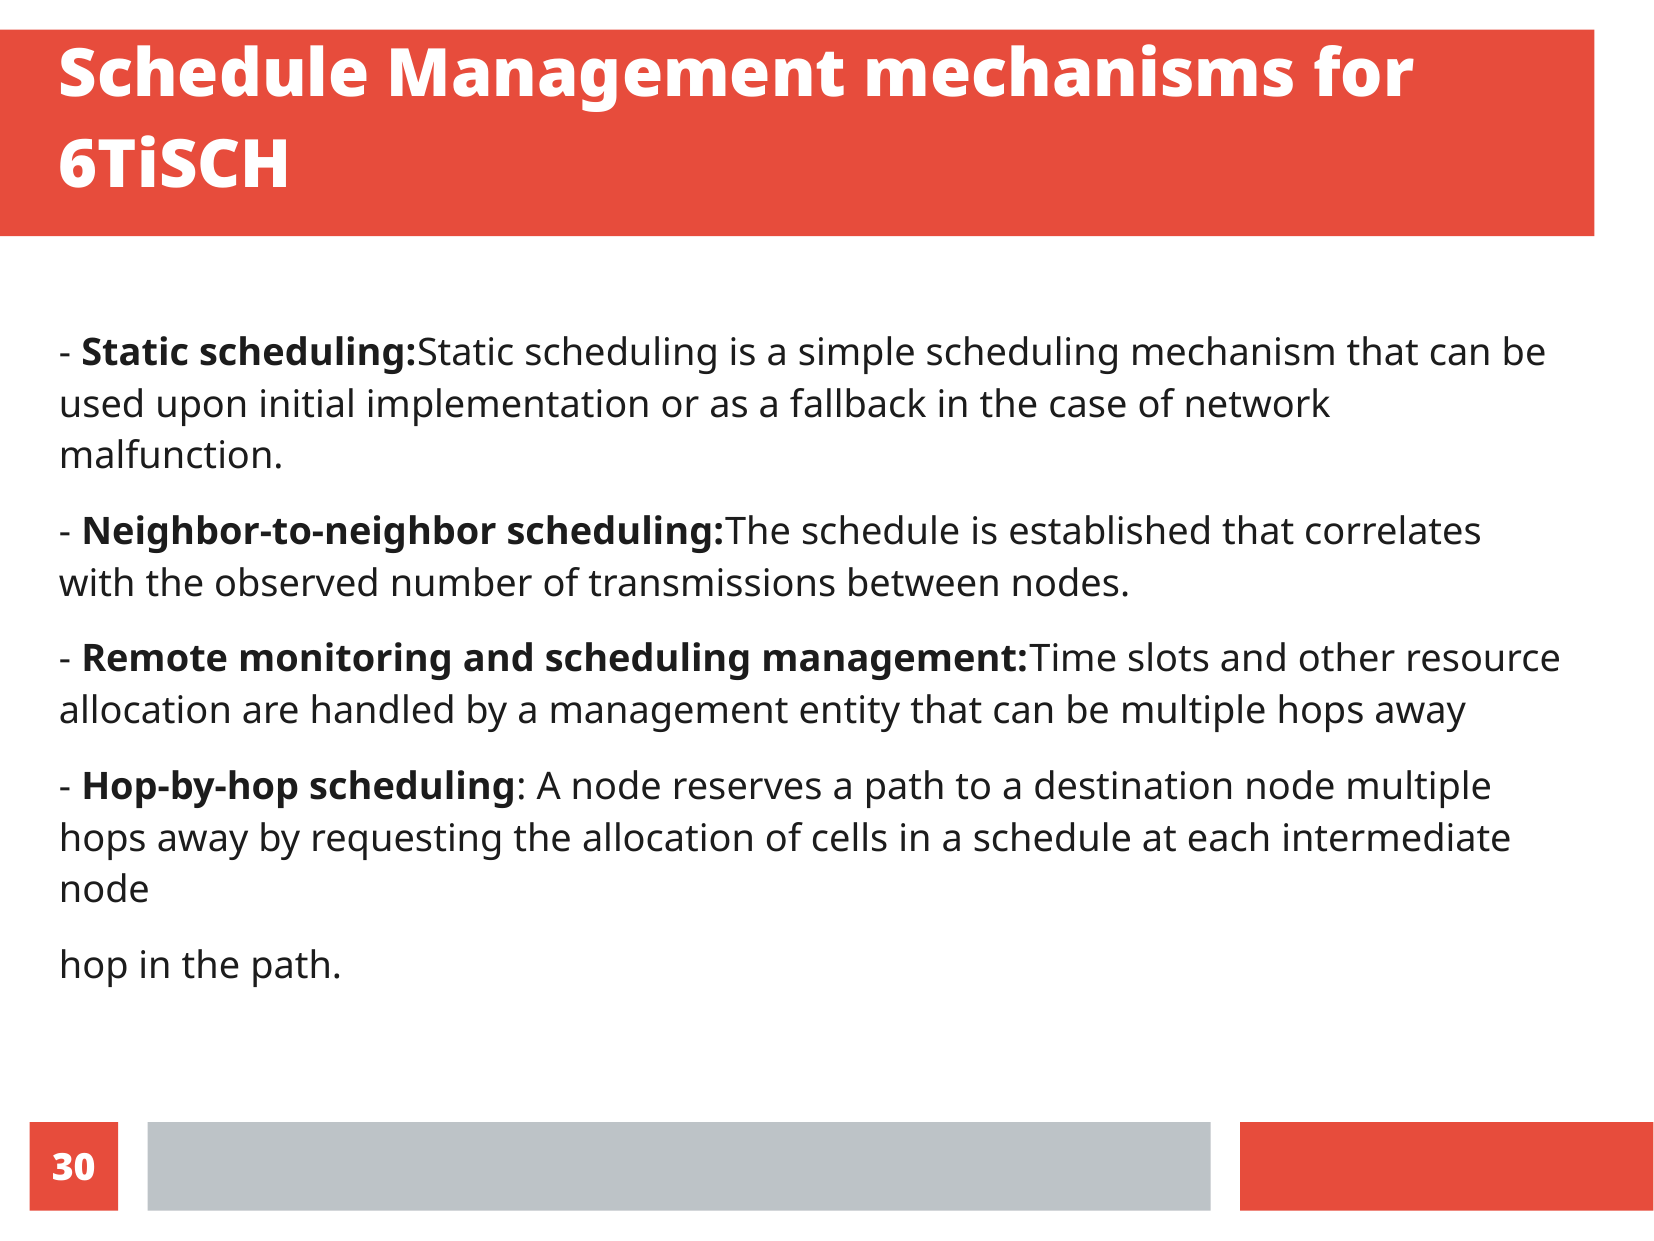

# Schedule Management mechanisms for 6TiSCH
- Static scheduling:Static scheduling is a simple scheduling mechanism that can be used upon initial implementation or as a fallback in the case of network malfunction.
- Neighbor-to-neighbor scheduling:The schedule is established that correlates with the observed number of transmissions between nodes.
- Remote monitoring and scheduling management:Time slots and other resource allocation are handled by a management entity that can be multiple hops away
- Hop-by-hop scheduling: A node reserves a path to a destination node multiple hops away by requesting the allocation of cells in a schedule at each intermediate node
hop in the path.
30